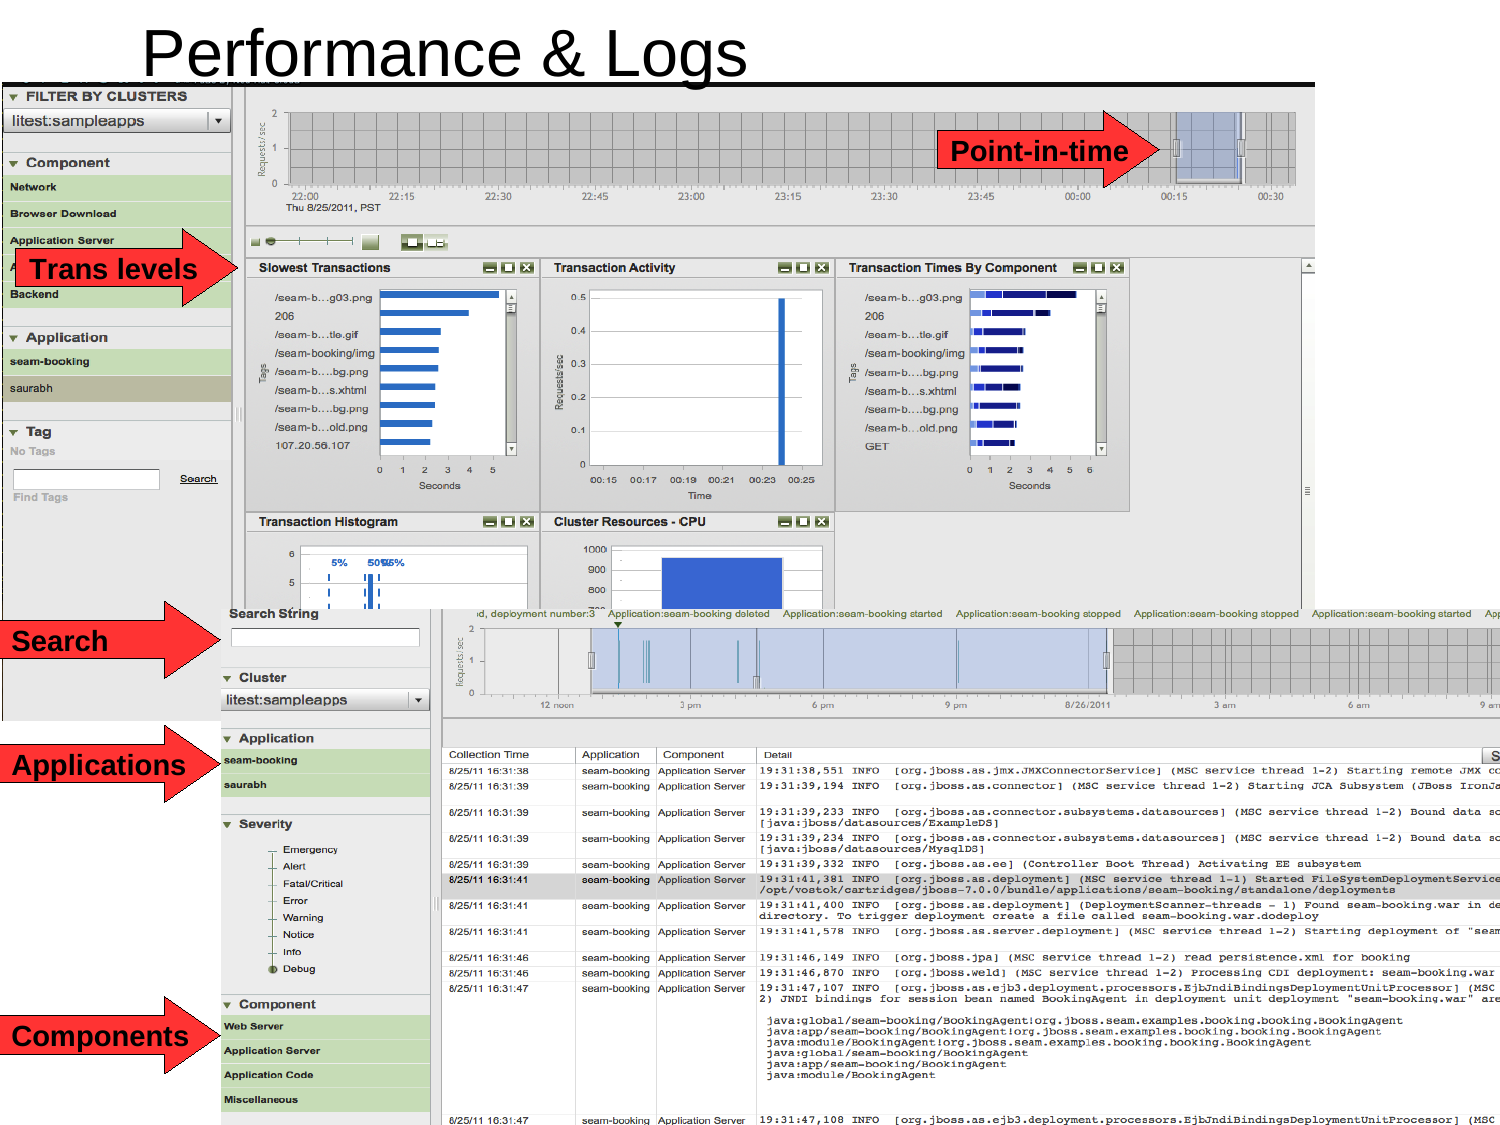

Performance & Logs
Point-in-time
Trans levels
Search
Applications
Components